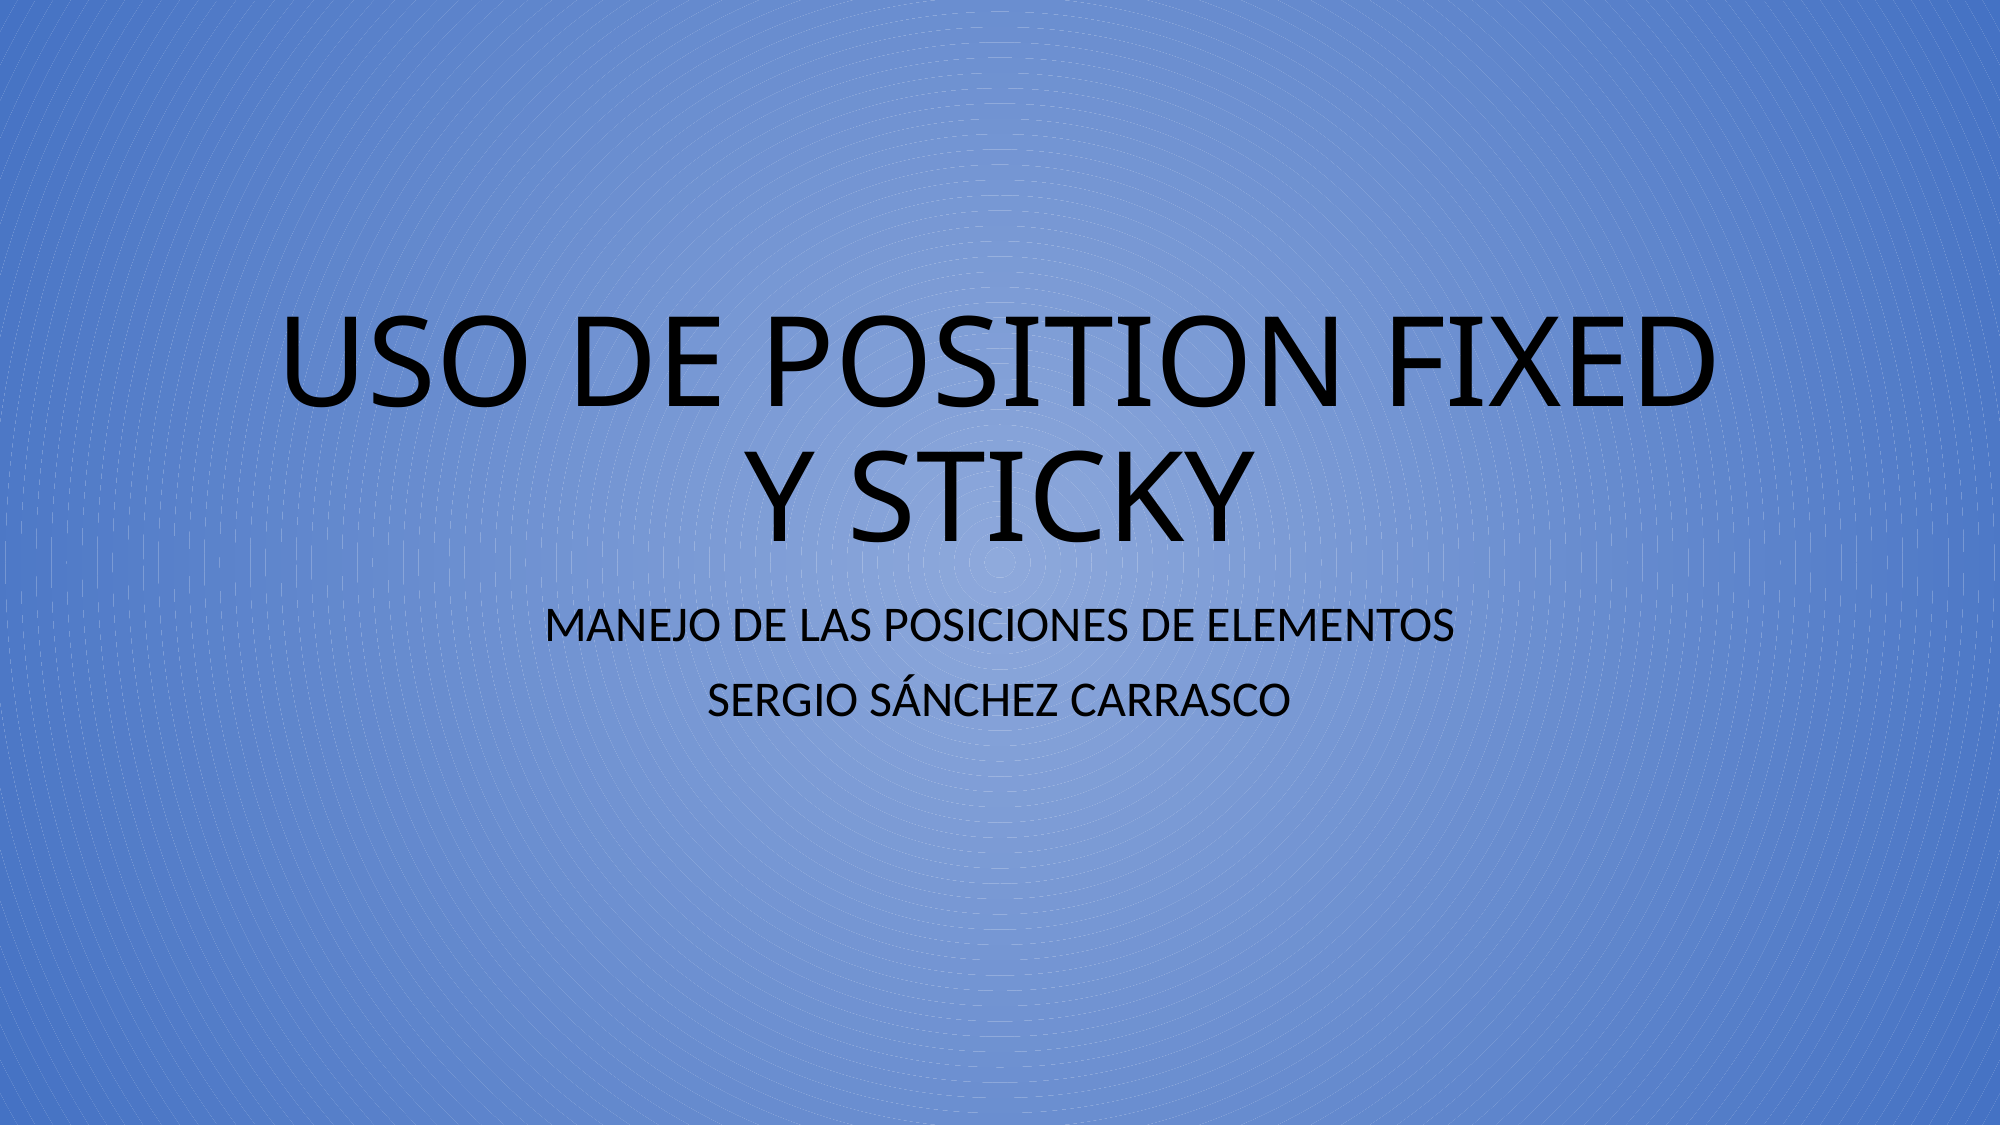

# USO DE POSITION FIXED Y STICKY
MANEJO DE LAS POSICIONES DE ELEMENTOS
SERGIO SÁNCHEZ CARRASCO